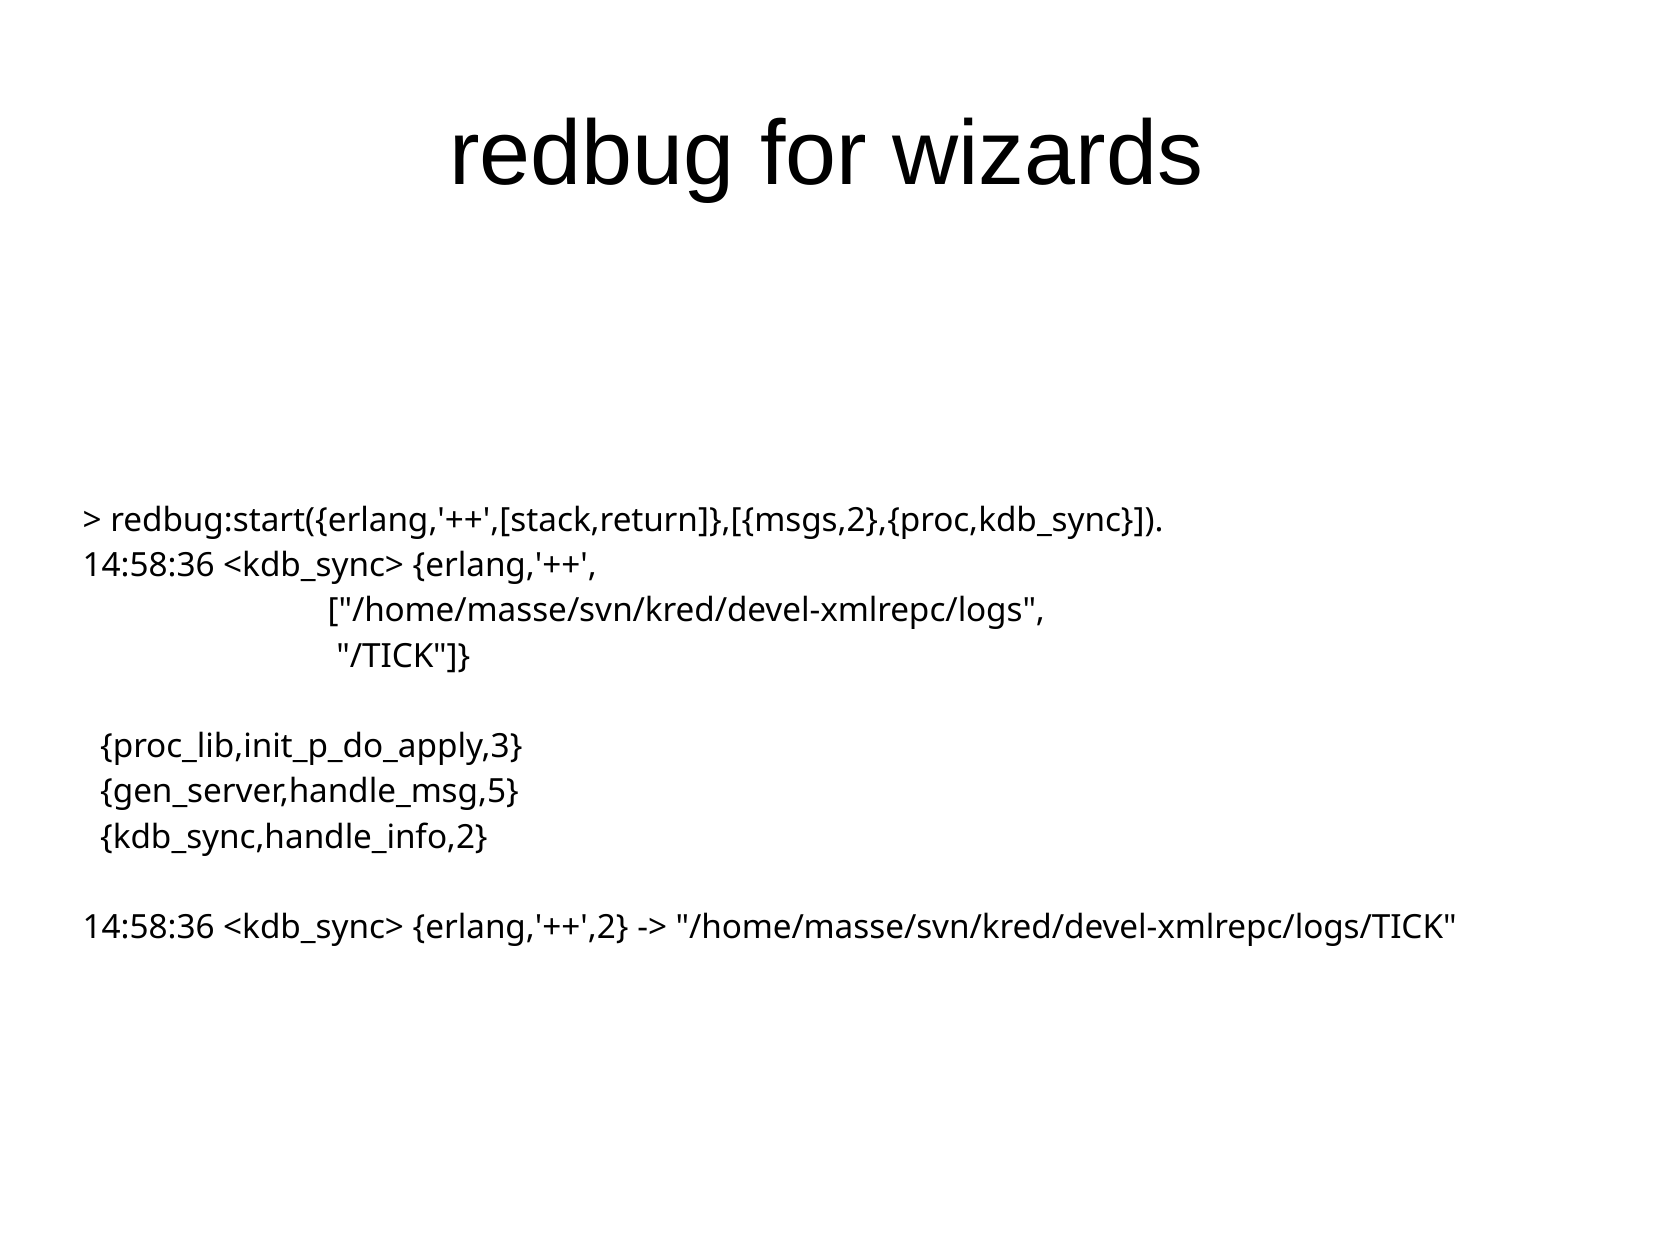

# redbug for wizards
> redbug:start({erlang,'++',[stack,return]},[{msgs,2},{proc,kdb_sync}]).
14:58:36 <kdb_sync> {erlang,'++',
 ["/home/masse/svn/kred/devel-xmlrepc/logs",
 "/TICK"]}
 {proc_lib,init_p_do_apply,3}
 {gen_server,handle_msg,5}
 {kdb_sync,handle_info,2}
14:58:36 <kdb_sync> {erlang,'++',2} -> "/home/masse/svn/kred/devel-xmlrepc/logs/TICK"